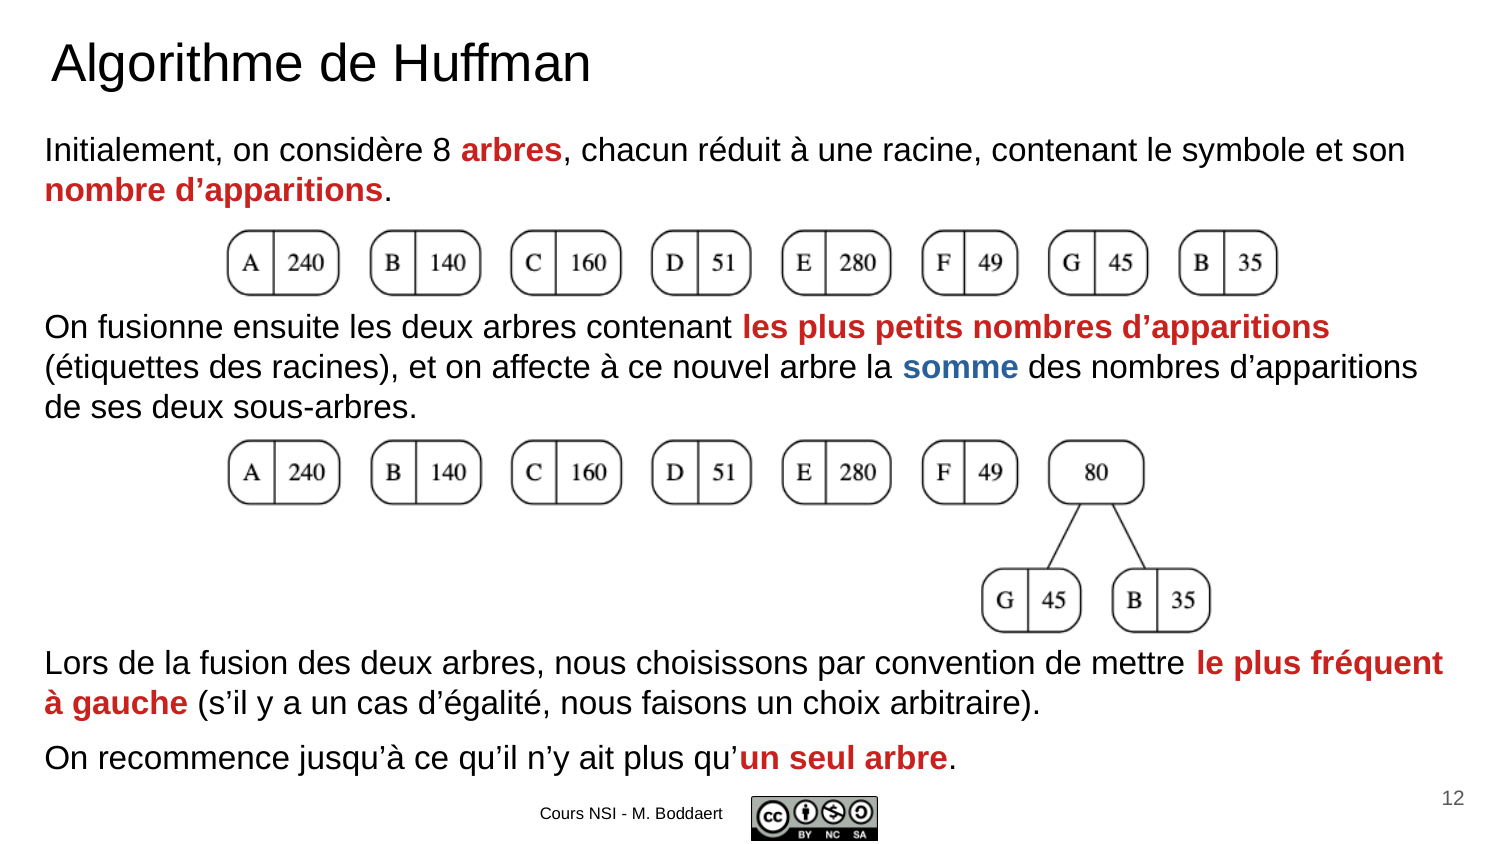

# Algorithme de Huffman
Initialement, on considère 8 arbres, chacun réduit à une racine, contenant le symbole et son nombre d’apparitions.
On fusionne ensuite les deux arbres contenant les plus petits nombres d’apparitions (étiquettes des racines), et on affecte à ce nouvel arbre la somme des nombres d’apparitions de ses deux sous-arbres.
Lors de la fusion des deux arbres, nous choisissons par convention de mettre le plus fréquent à gauche (s’il y a un cas d’égalité, nous faisons un choix arbitraire).
On recommence jusqu’à ce qu’il n’y ait plus qu’un seul arbre.